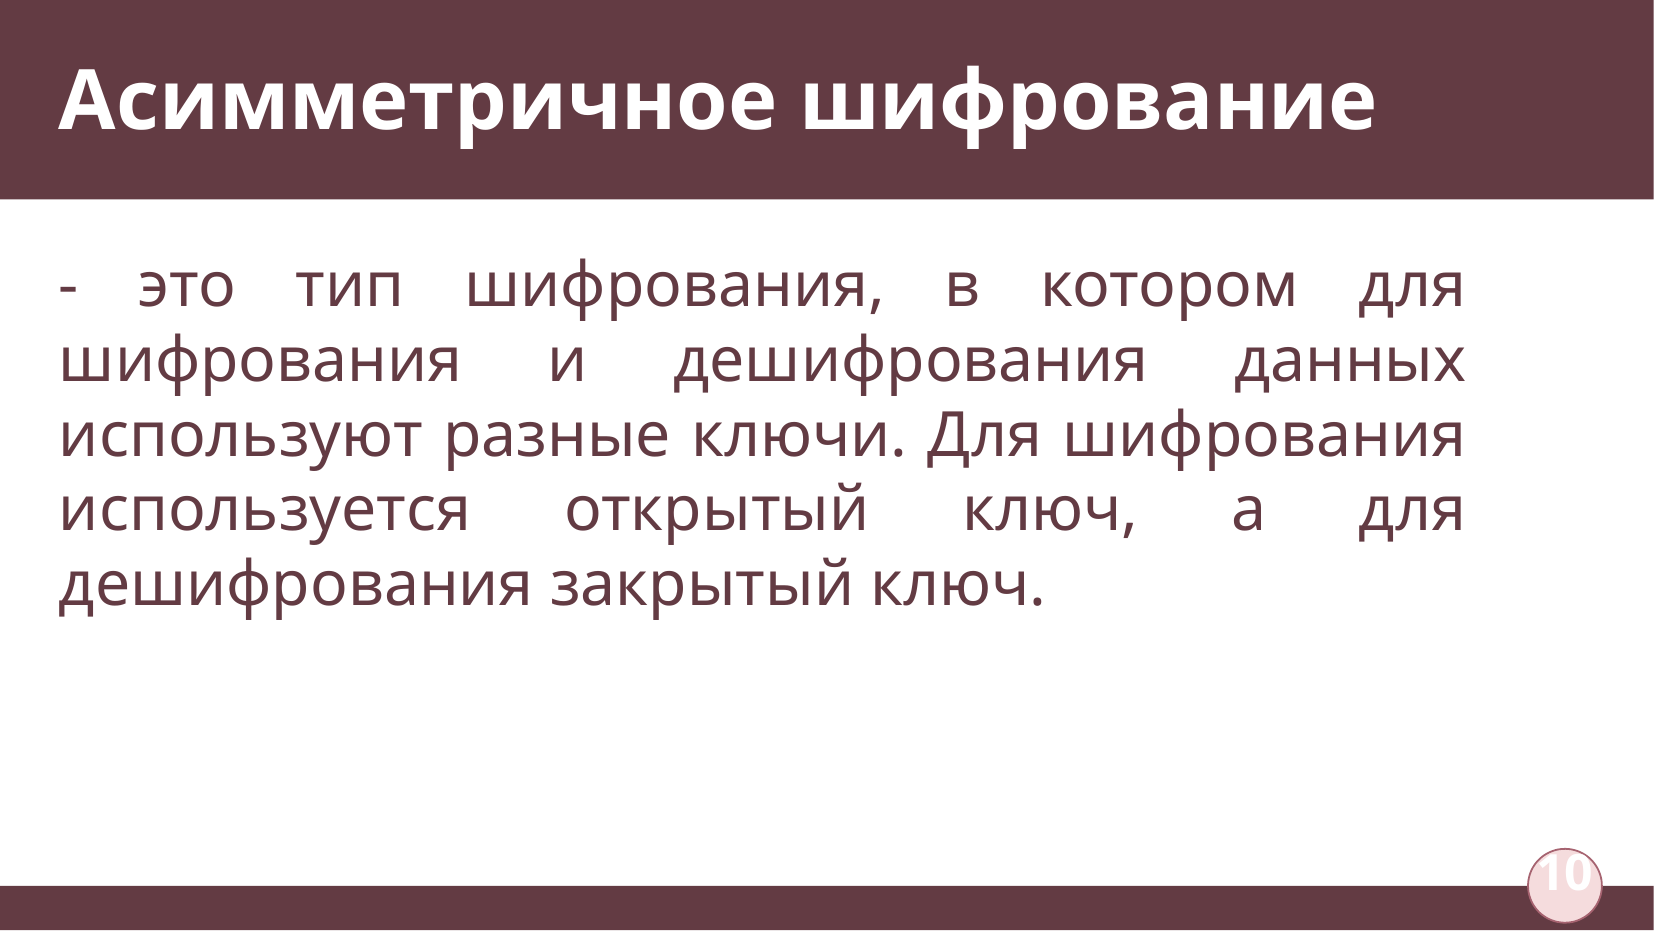

# Асимметричное шифрование
- это тип шифрования, в котором для шифрования и дешифрования данных используют разные ключи. Для шифрования используется открытый ключ, а для дешифрования закрытый ключ.